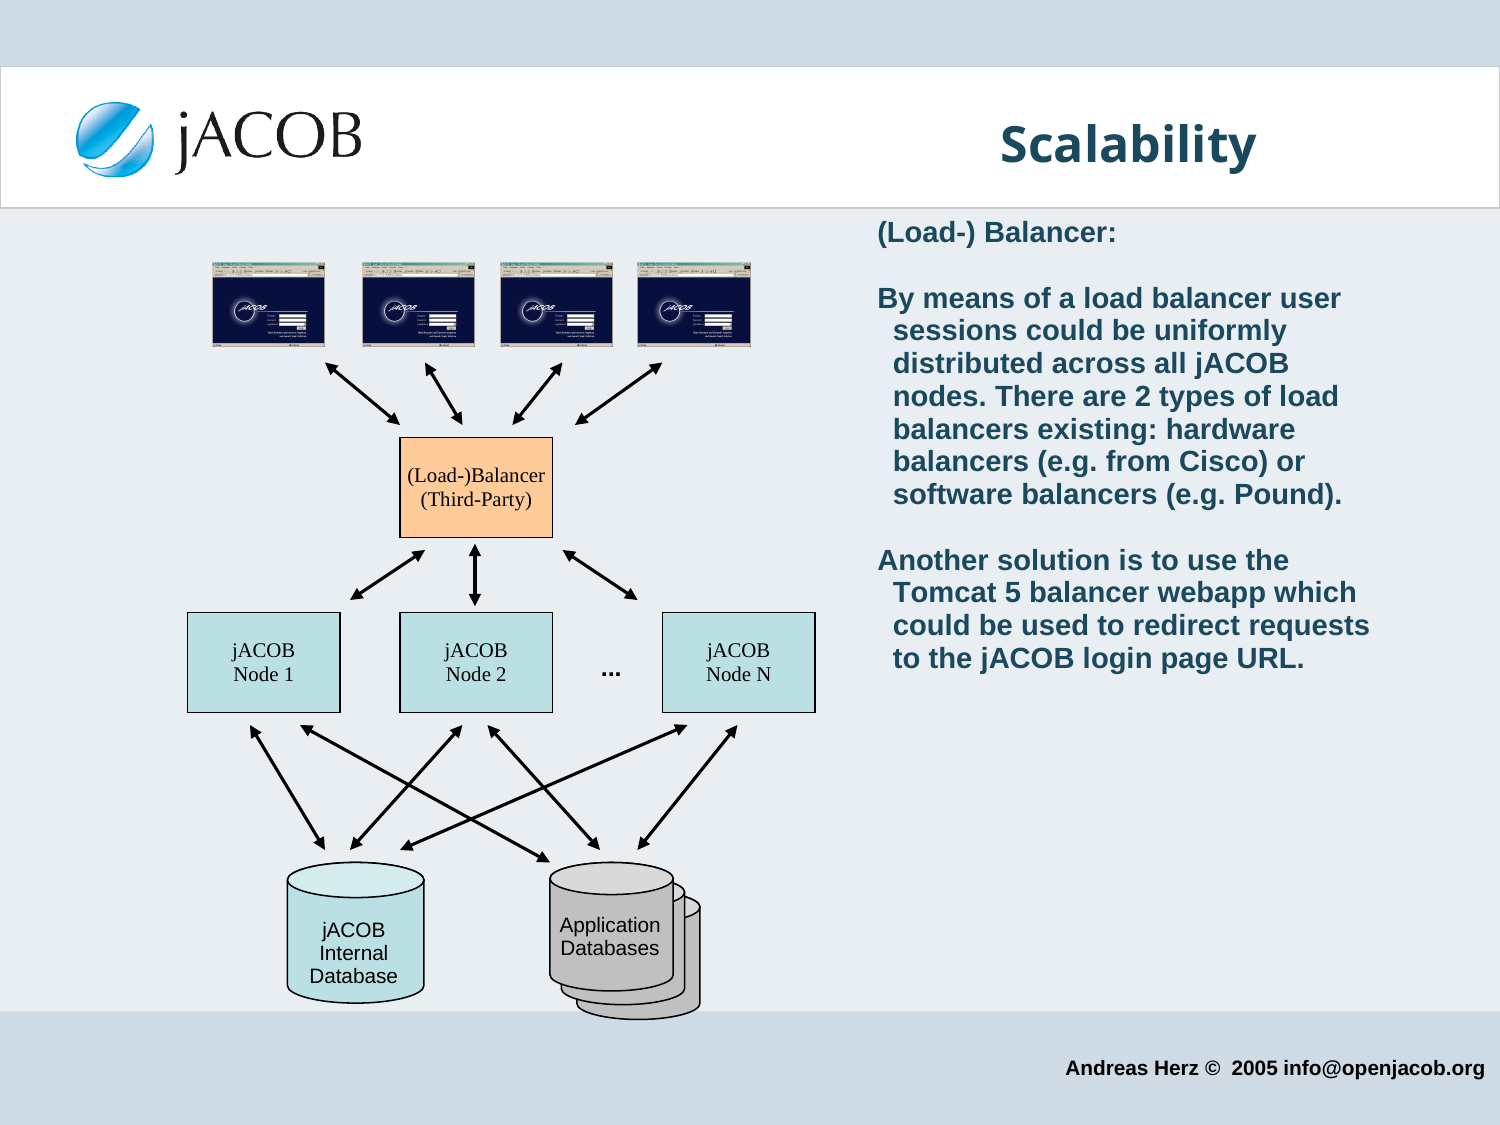

Scalability
(Load-) Balancer:
By means of a load balancer user sessions could be uniformly distributed across all jACOB nodes. There are 2 types of load balancers existing: hardware balancers (e.g. from Cisco) or software balancers (e.g. Pound).
Another solution is to use the Tomcat 5 balancer webapp which could be used to redirect requests to the jACOB login page URL.
(Load-)Balancer
(Third-Party)
jACOB
Node 1
jACOB
Node 2
jACOB
Node N
...
jACOB
Internal
Database
Oracle
Oracle
Application
Databases